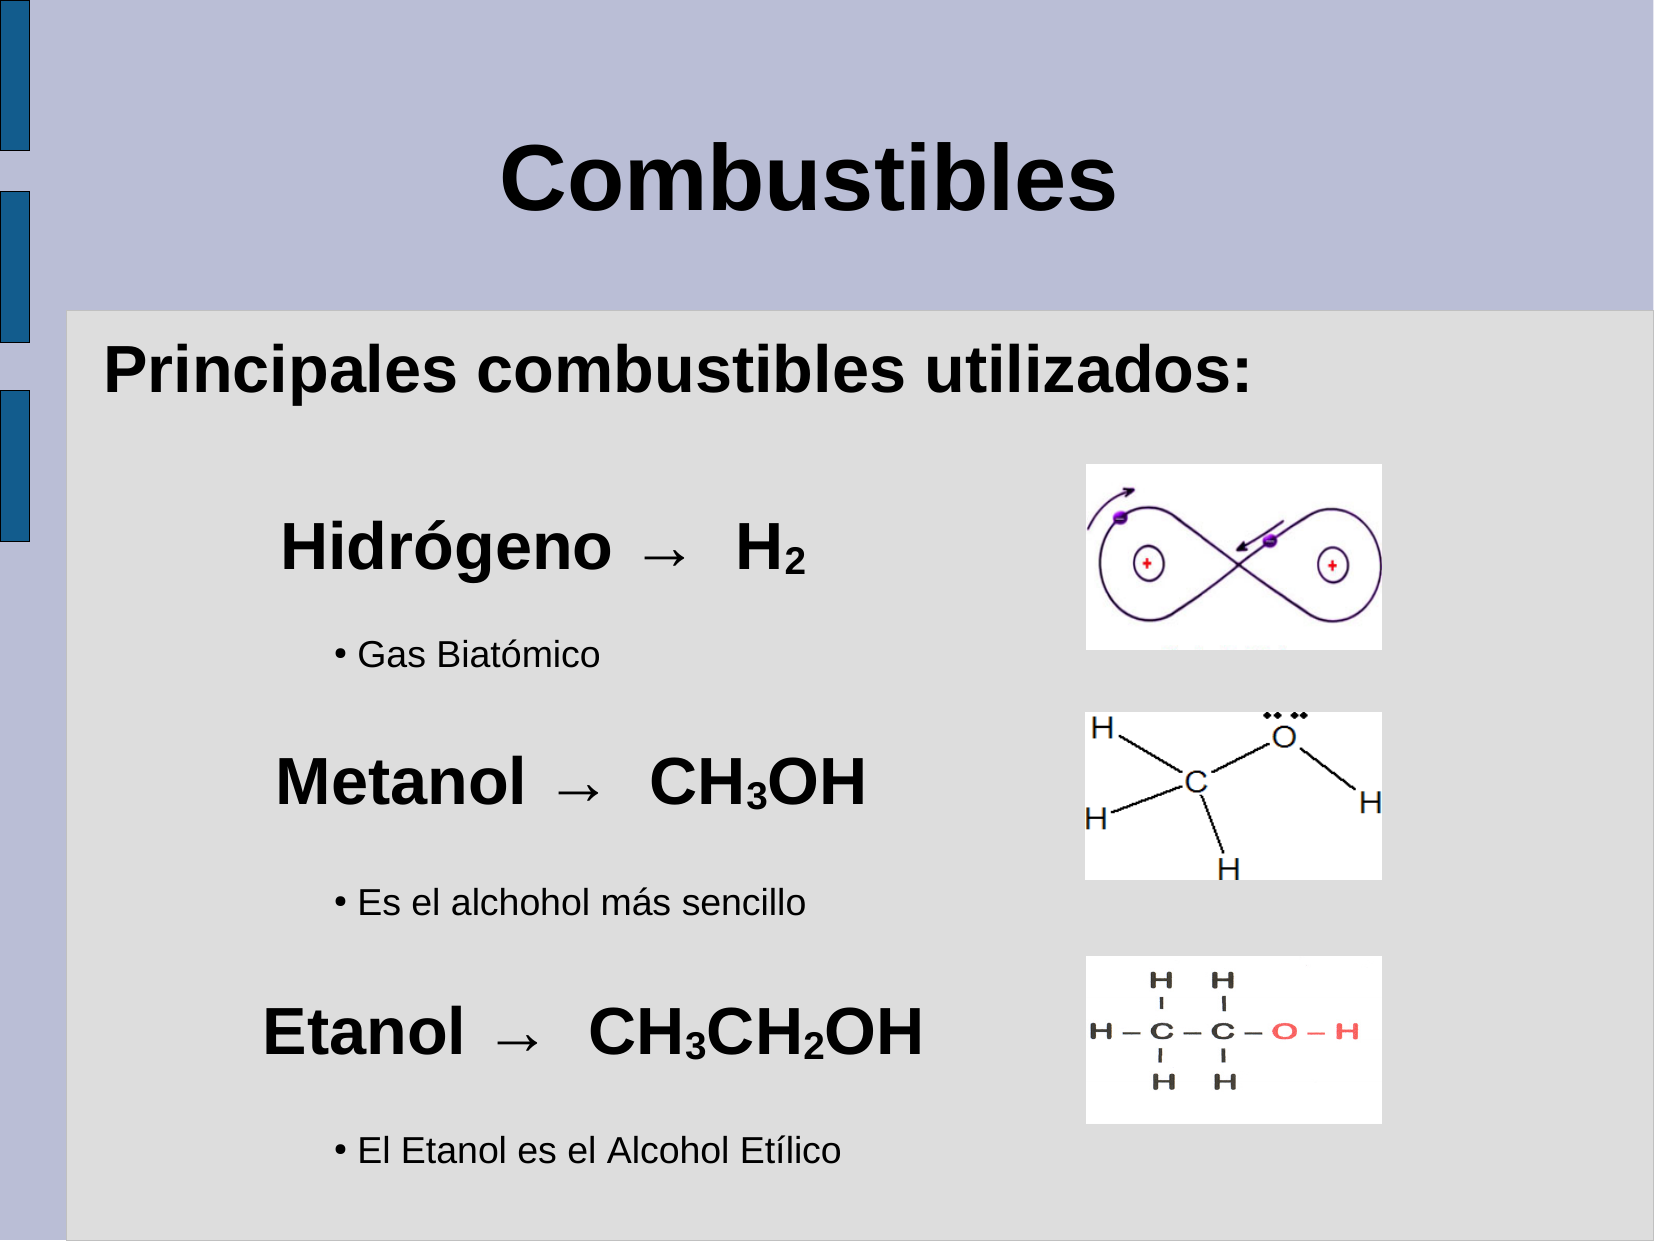

Combustibles
Principales combustibles utilizados:
Hidrógeno → H2
 Gas Biatómico
Metanol → CH3OH
 Es el alchohol más sencillo
Etanol → CH3CH2OH
 El Etanol es el Alcohol Etílico